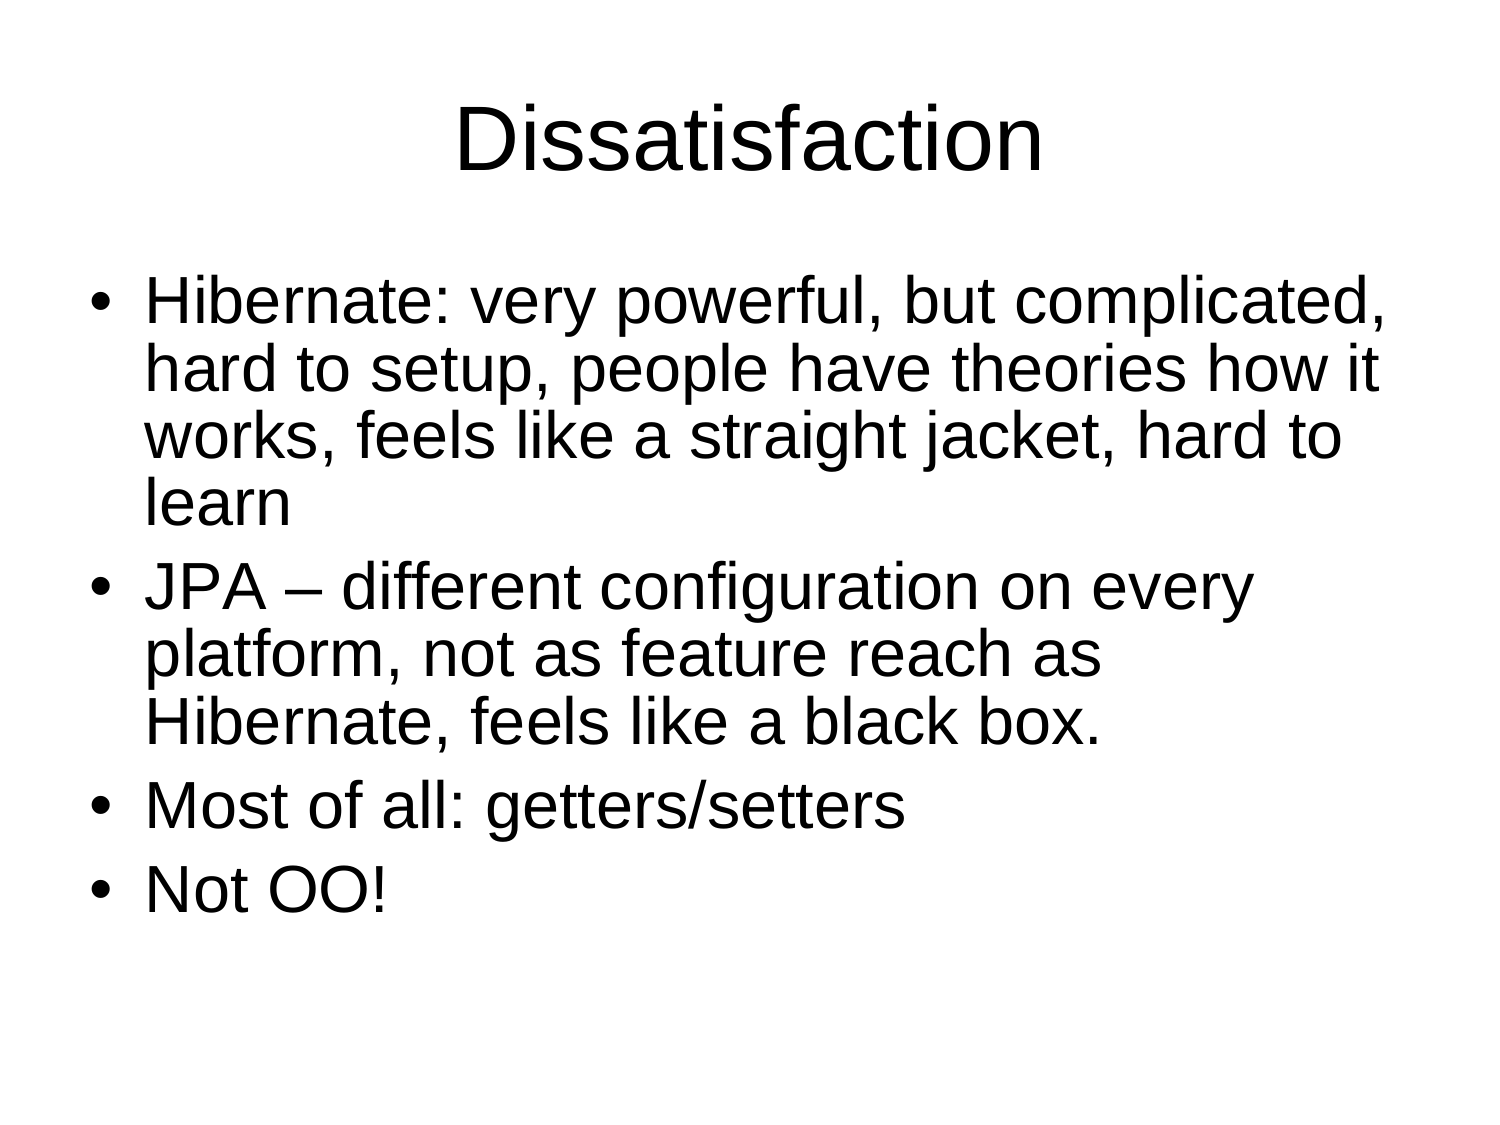

# Dissatisfaction
Hibernate: very powerful, but complicated, hard to setup, people have theories how it works, feels like a straight jacket, hard to learn
JPA – different configuration on every platform, not as feature reach as Hibernate, feels like a black box.
Most of all: getters/setters
Not OO!